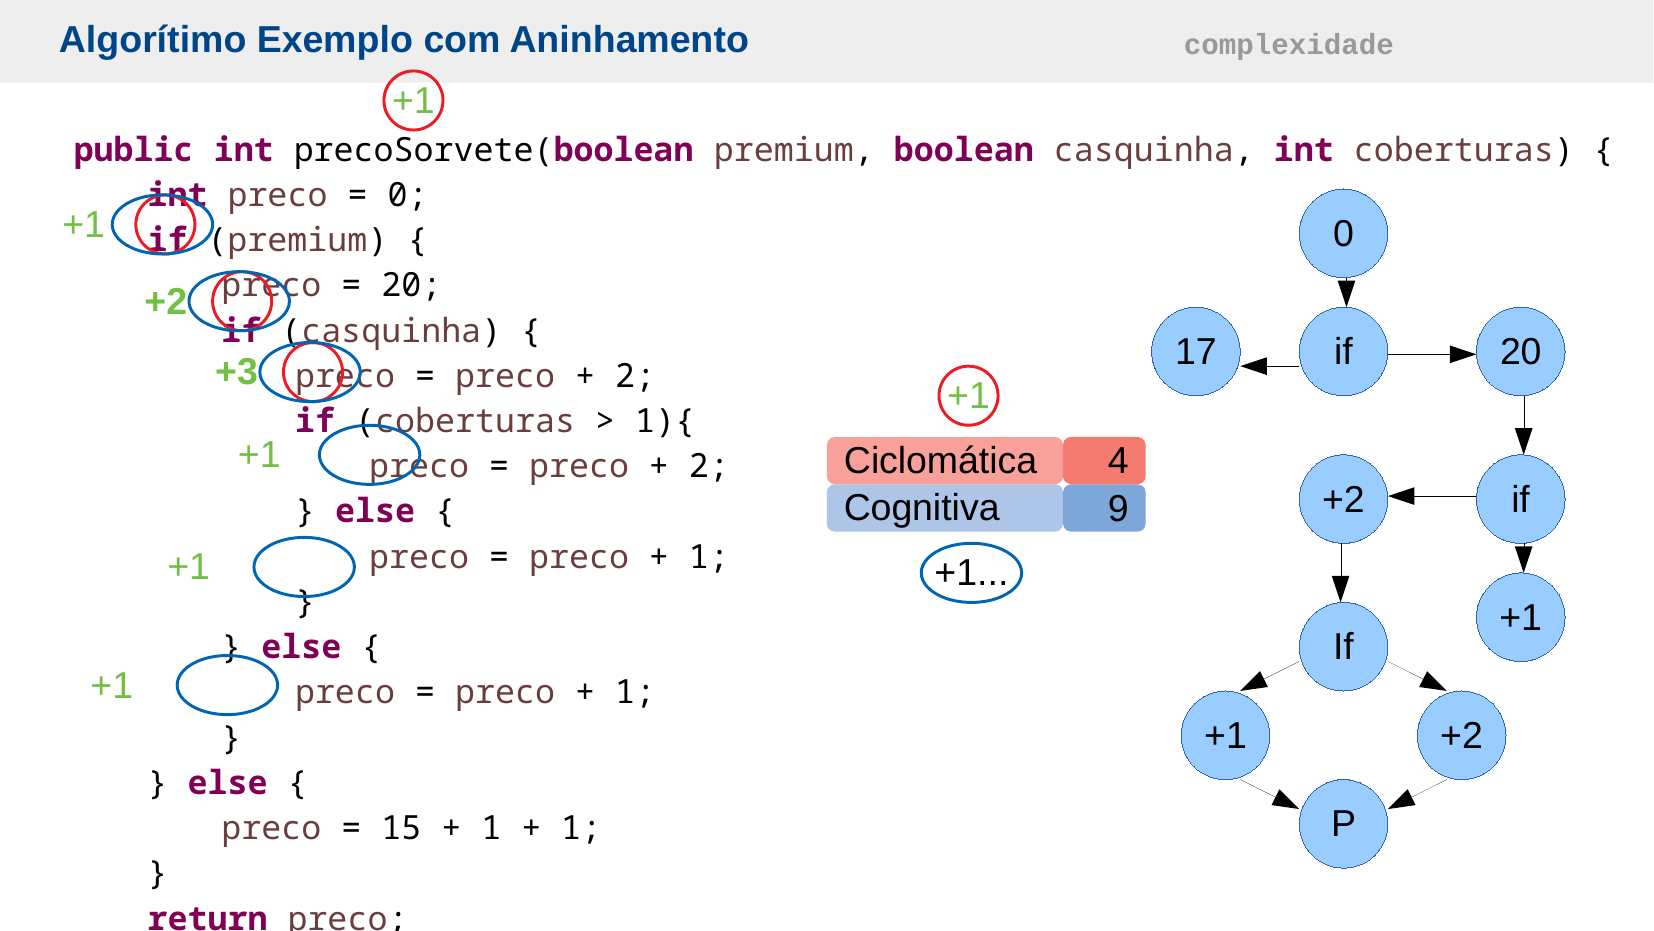

Algorítimo Exemplo com Aninhamento
complexidade
# Conceito
+1
public int precoSorvete(boolean premium, boolean casquinha, int coberturas) {
	int preco = 0;
	if (premium) {
		preco = 20;
		if (casquinha) {
			preco = preco + 2;
			if (coberturas > 1){
				preco = preco + 2;
			} else {
				preco = preco + 1;
			}
		} else {
			preco = preco + 1;
		}
	} else {
		preco = 15 + 1 + 1;
	}
	return preco;
}
0
17
if
20
+2
if
+1
If
+1
+2
P
+1
+2
+3
+1
+1
4
Ciclomática
Cognitiva
9
+1
+1...
+1